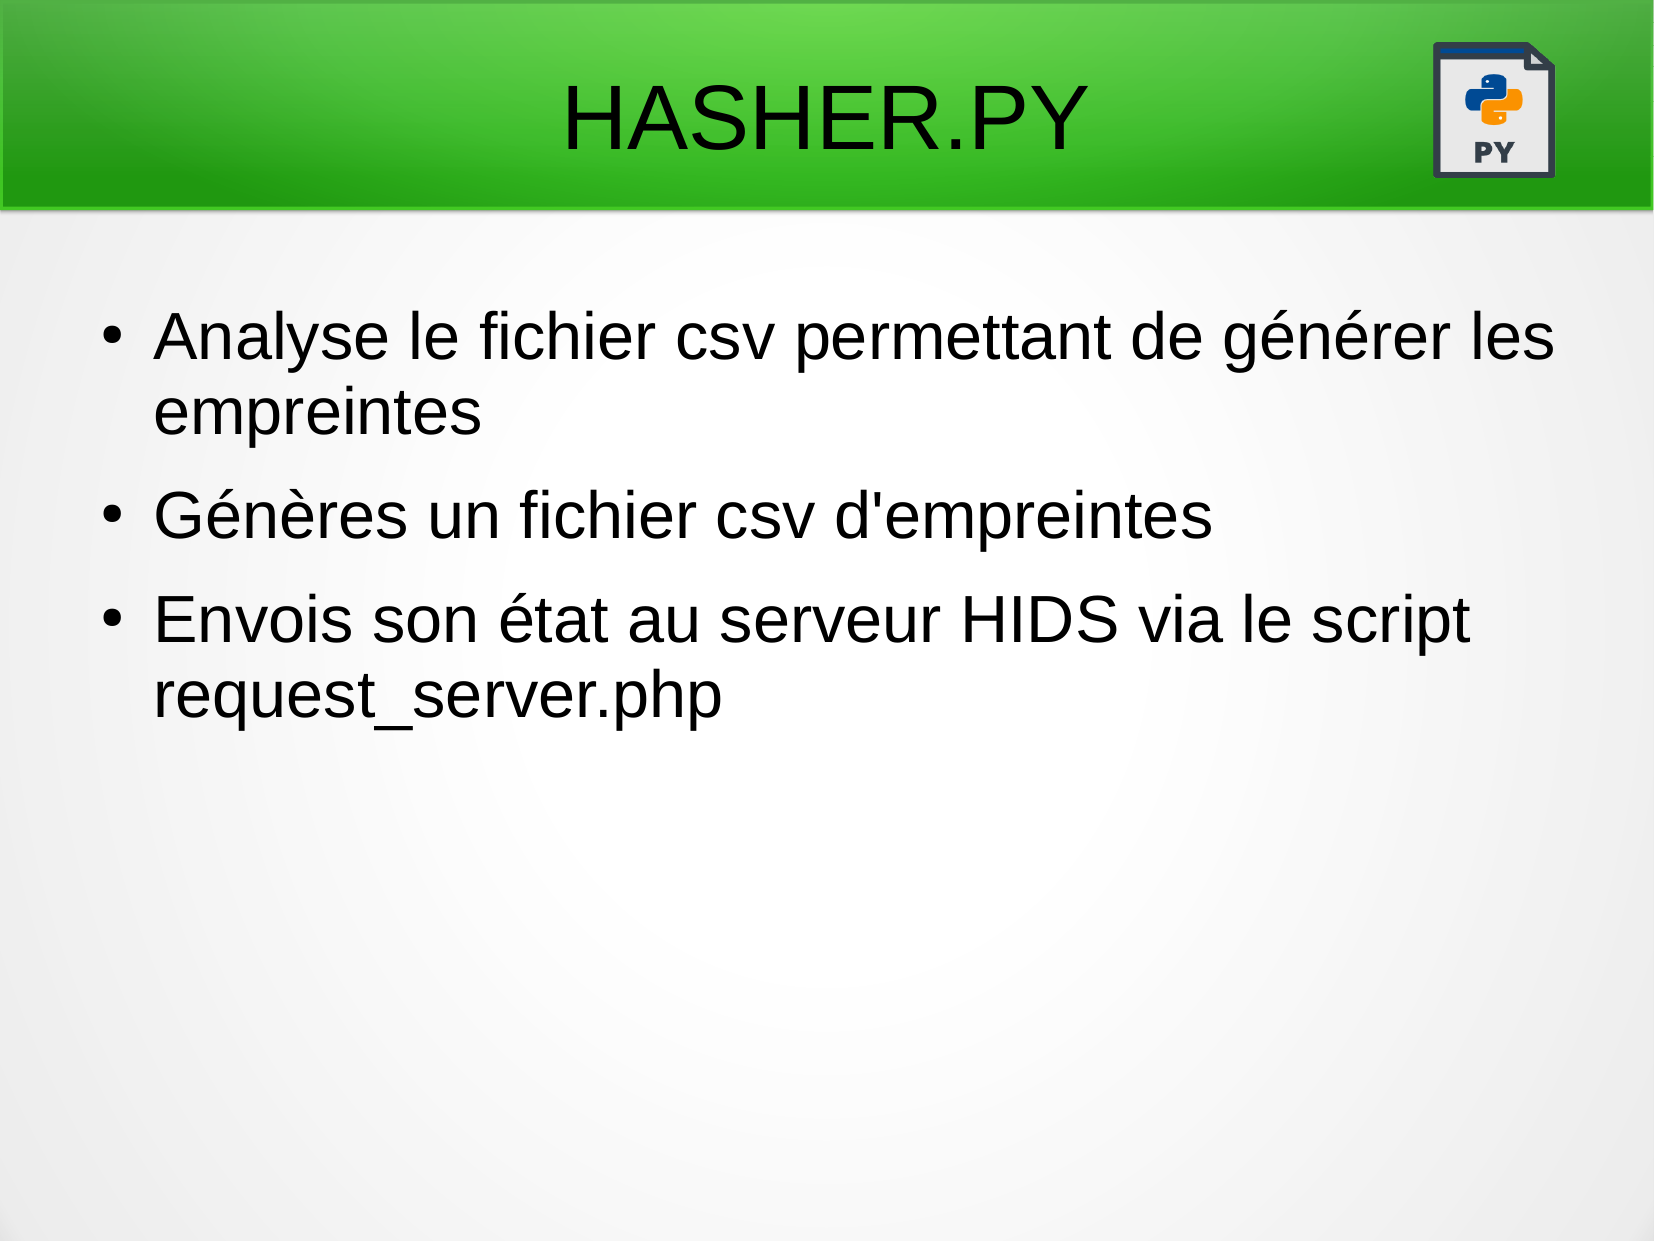

# HASHER.PY
Analyse le fichier csv permettant de générer les empreintes
Génères un fichier csv d'empreintes
Envois son état au serveur HIDS via le script request_server.php